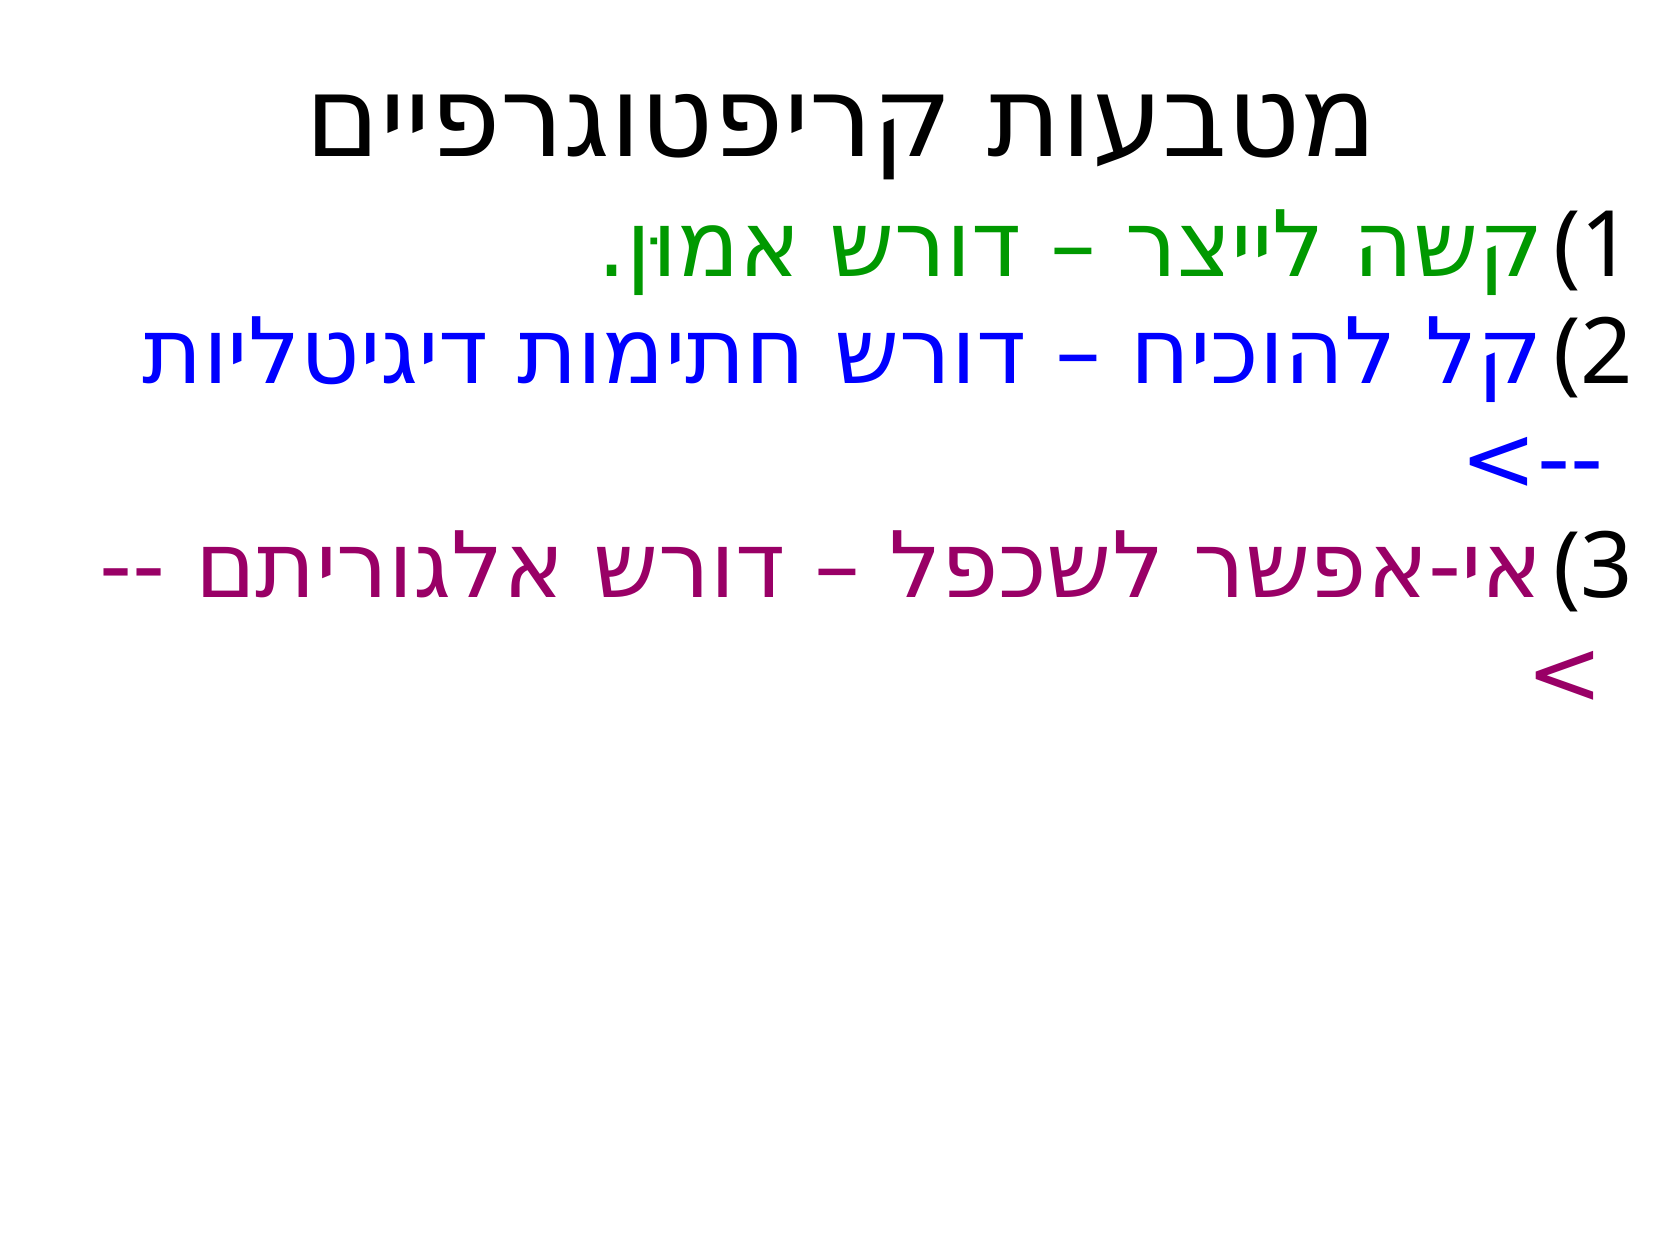

מטבעות קריפטוגרפיים
קשה לייצר – דורש אמוּן.
קל להוכיח – דורש חתימות דיגיטליות -->
אי-אפשר לשכפל – דורש אלגוריתם -->